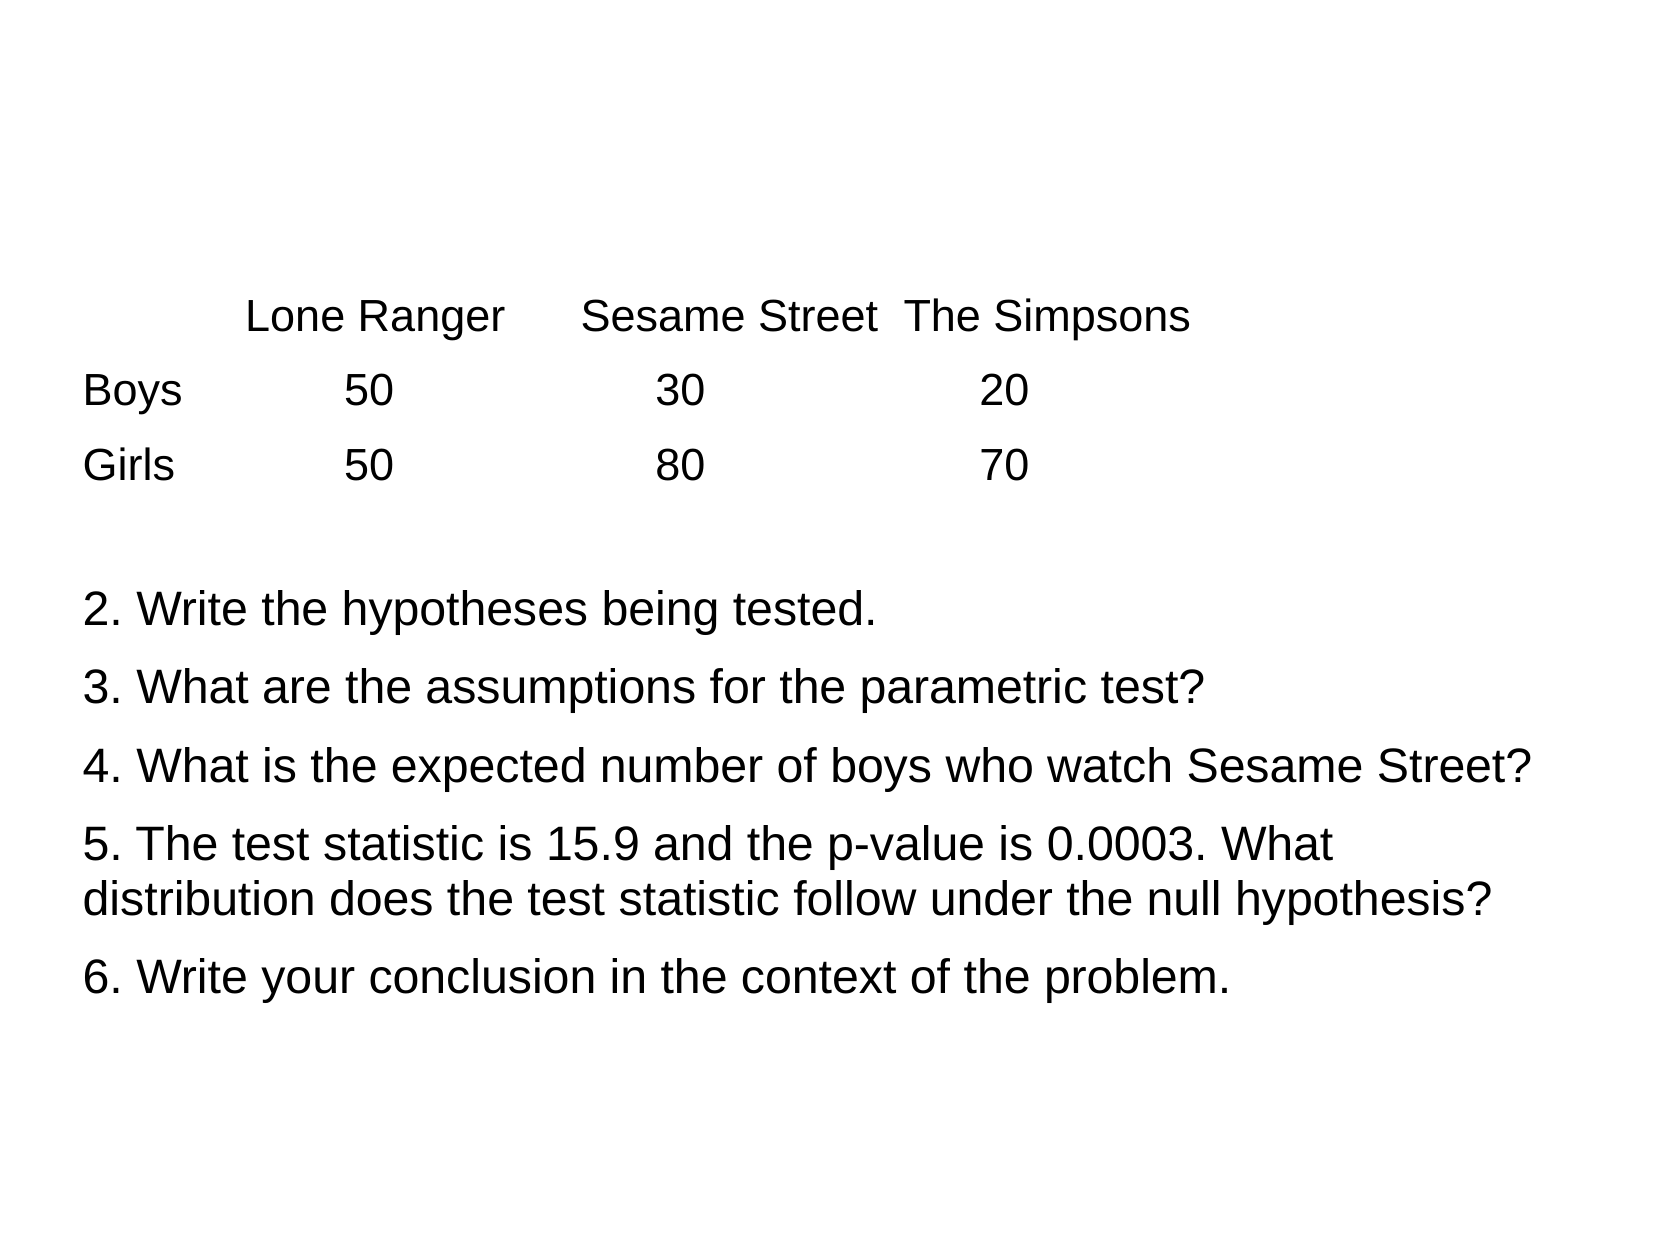

# Lone Ranger 	Sesame Street 	 The Simpsons
Boys 	 50 	 30 	 20
Girls 	 50 	 80 	 70
2. Write the hypotheses being tested.
3. What are the assumptions for the parametric test?
4. What is the expected number of boys who watch Sesame Street?
5. The test statistic is 15.9 and the p-value is 0.0003. What distribution does the test statistic follow under the null hypothesis?
6. Write your conclusion in the context of the problem.